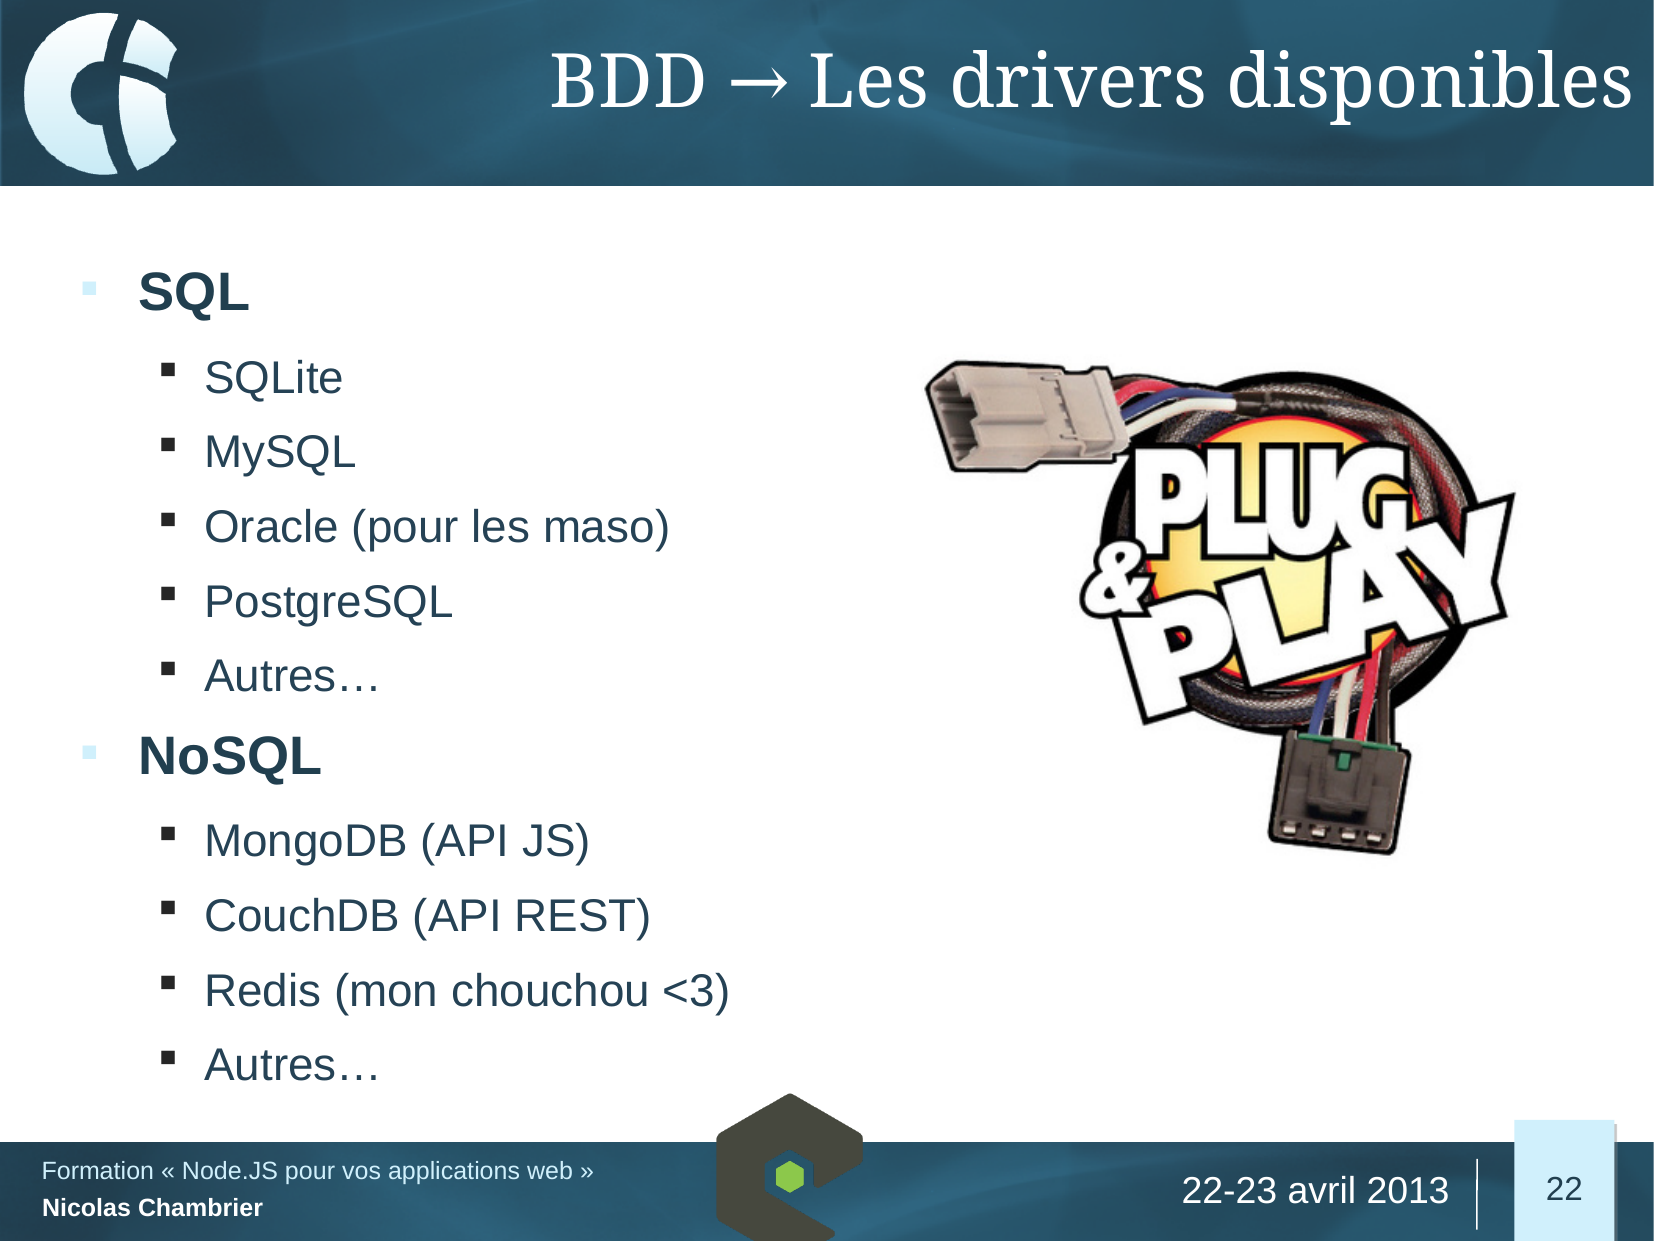

BDD → Les drivers disponibles
# SQL
SQLite
MySQL
Oracle (pour les maso)
PostgreSQL
Autres…
NoSQL
MongoDB (API JS)
CouchDB (API REST)
Redis (mon chouchou <3)
Autres…